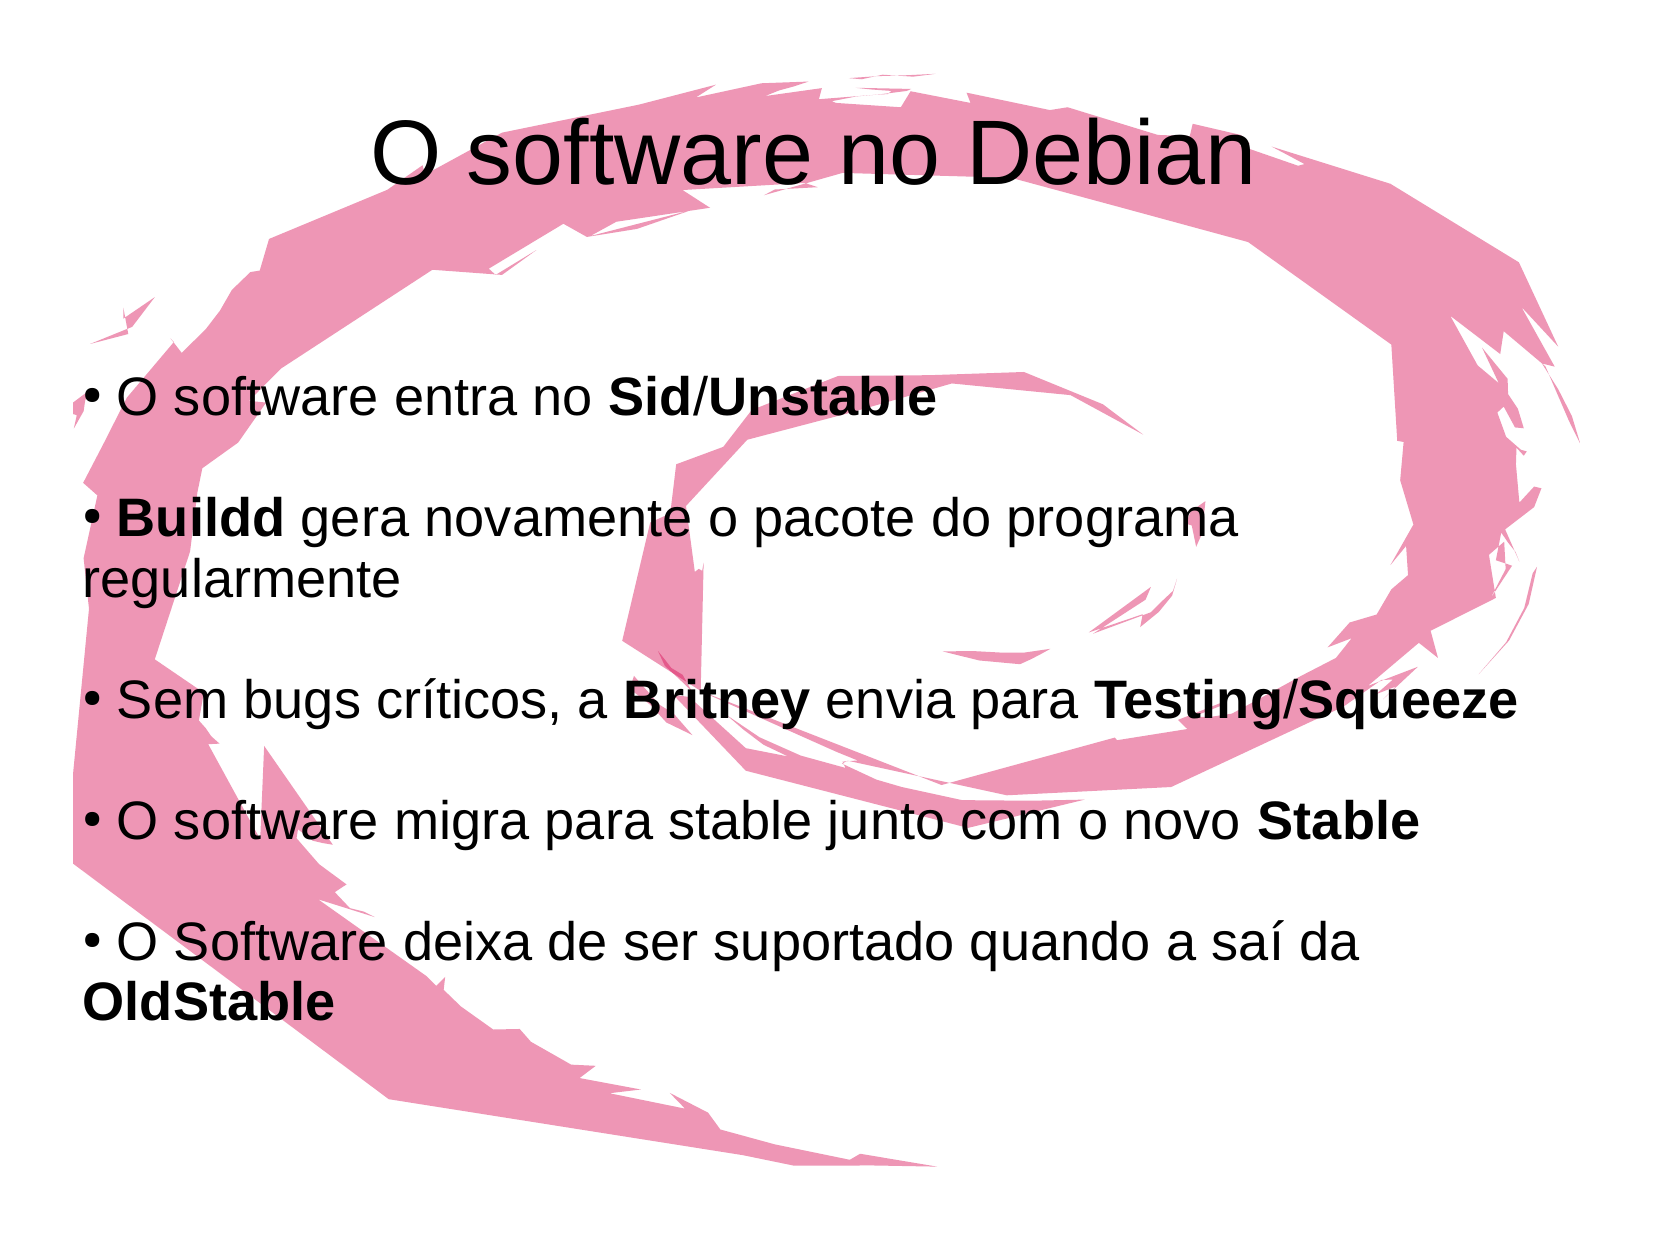

# O software no Debian
 O software entra no Sid/Unstable
 Buildd gera novamente o pacote do programa regularmente
 Sem bugs críticos, a Britney envia para Testing/Squeeze
 O software migra para stable junto com o novo Stable
 O Software deixa de ser suportado quando a saí da OldStable